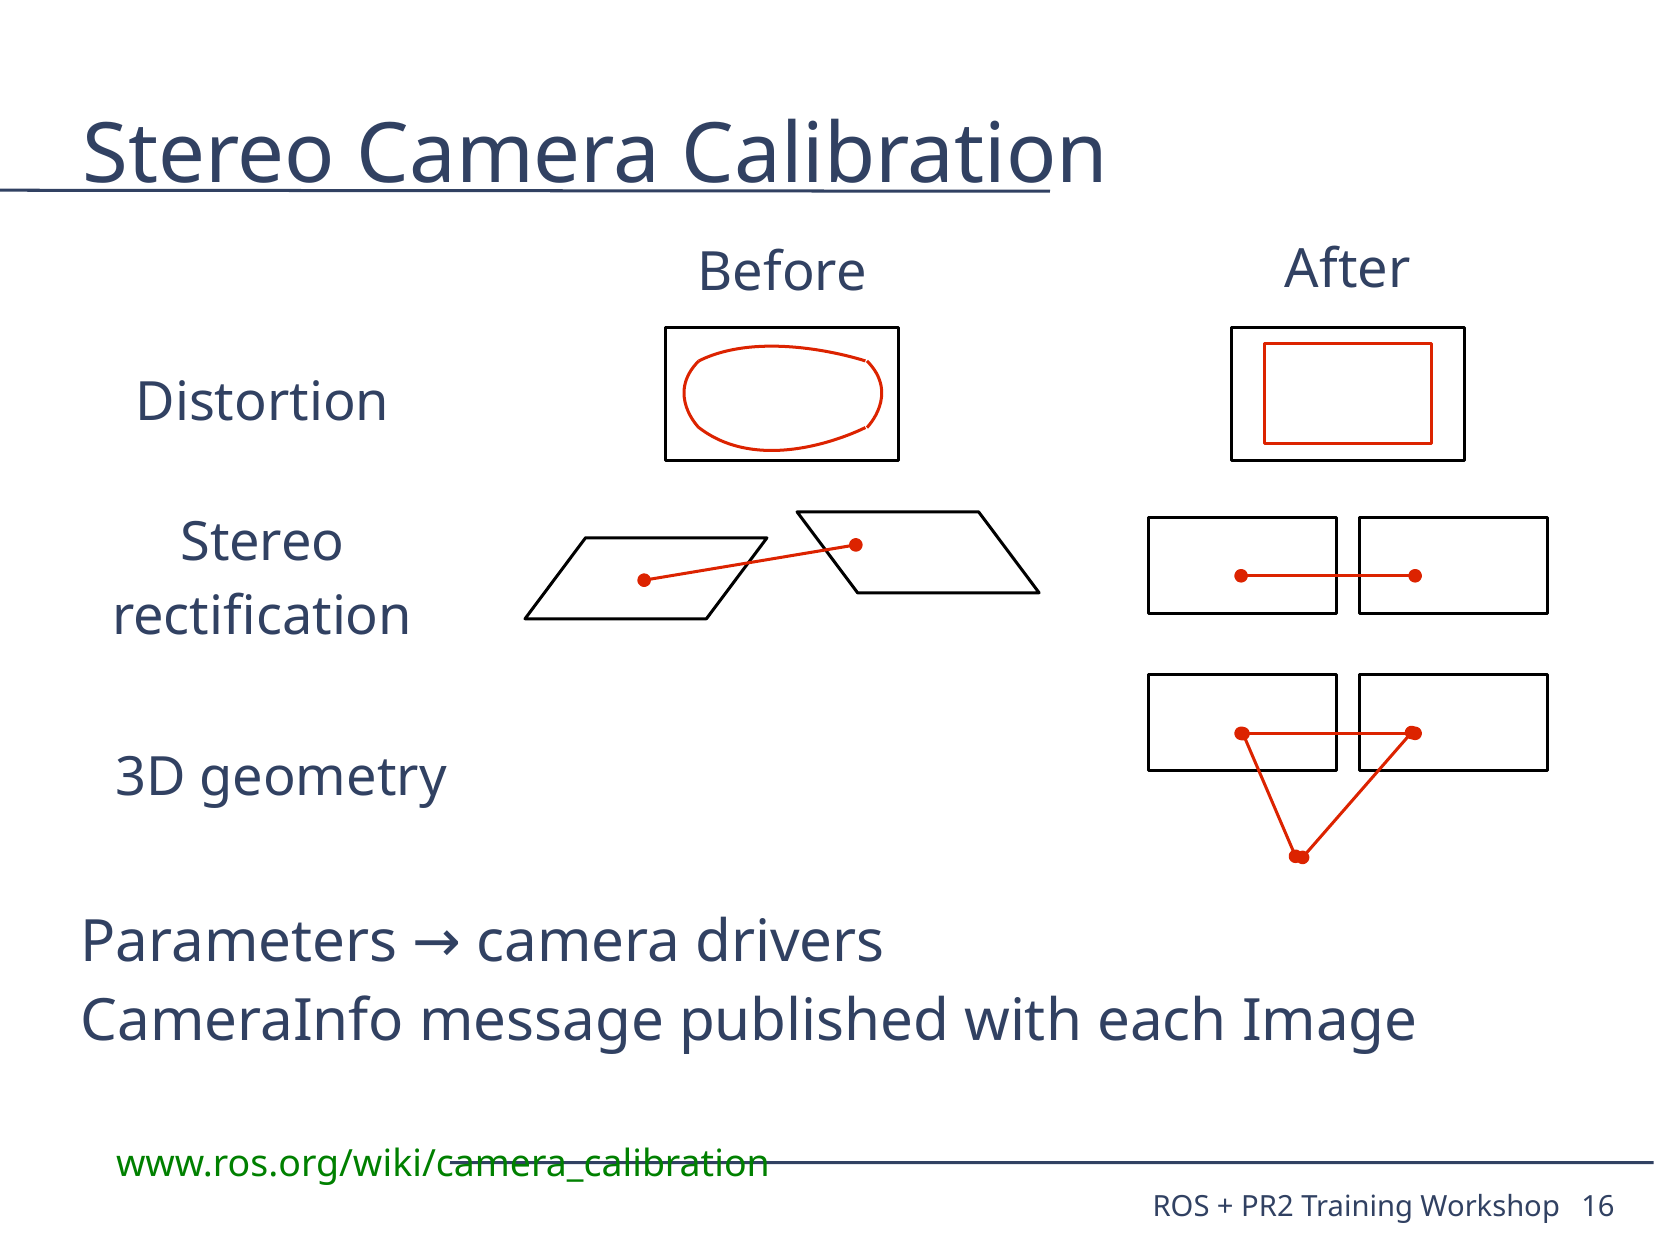

# Stereo Camera Calibration
After
Before
Distortion
Stereo rectification
3D geometry
Parameters → camera drivers
CameraInfo message published with each Image
www.ros.org/wiki/camera_calibration